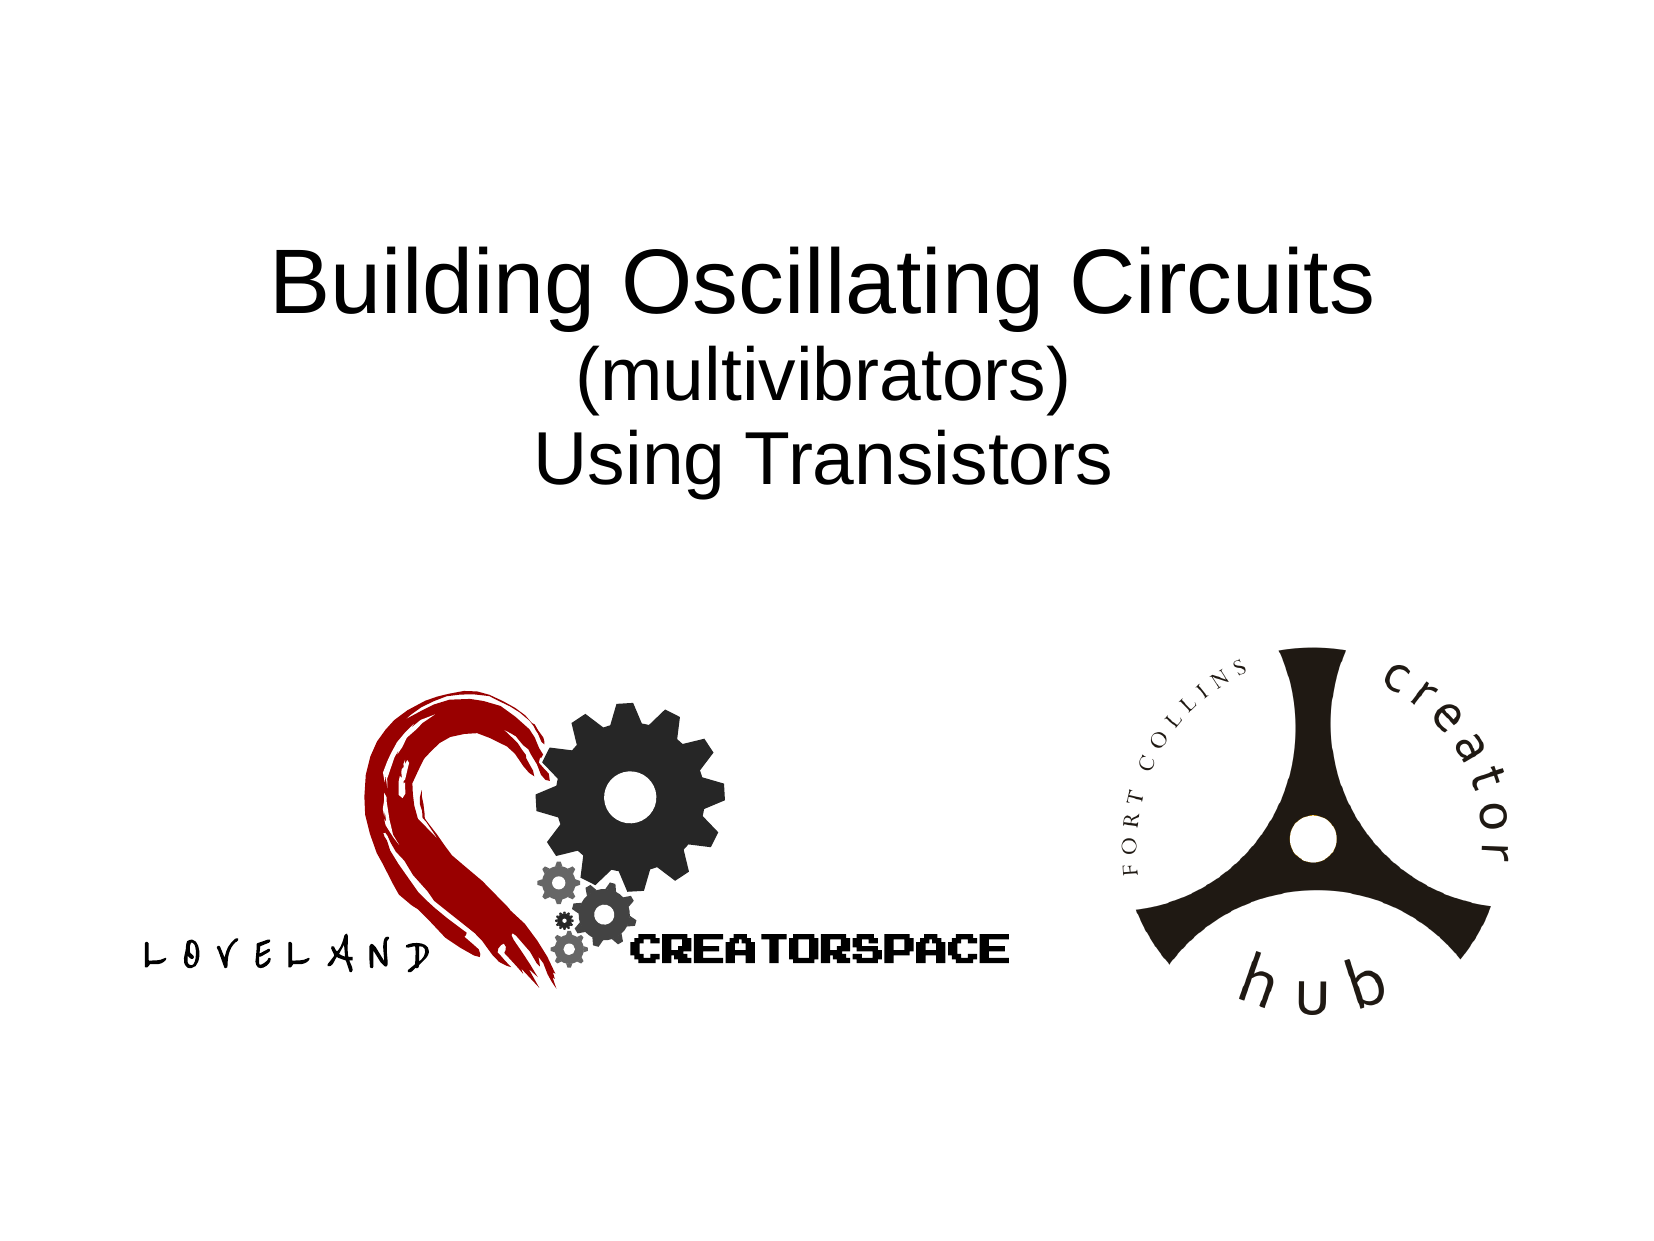

# Building Oscillating Circuits (multivibrators) Using Transistors